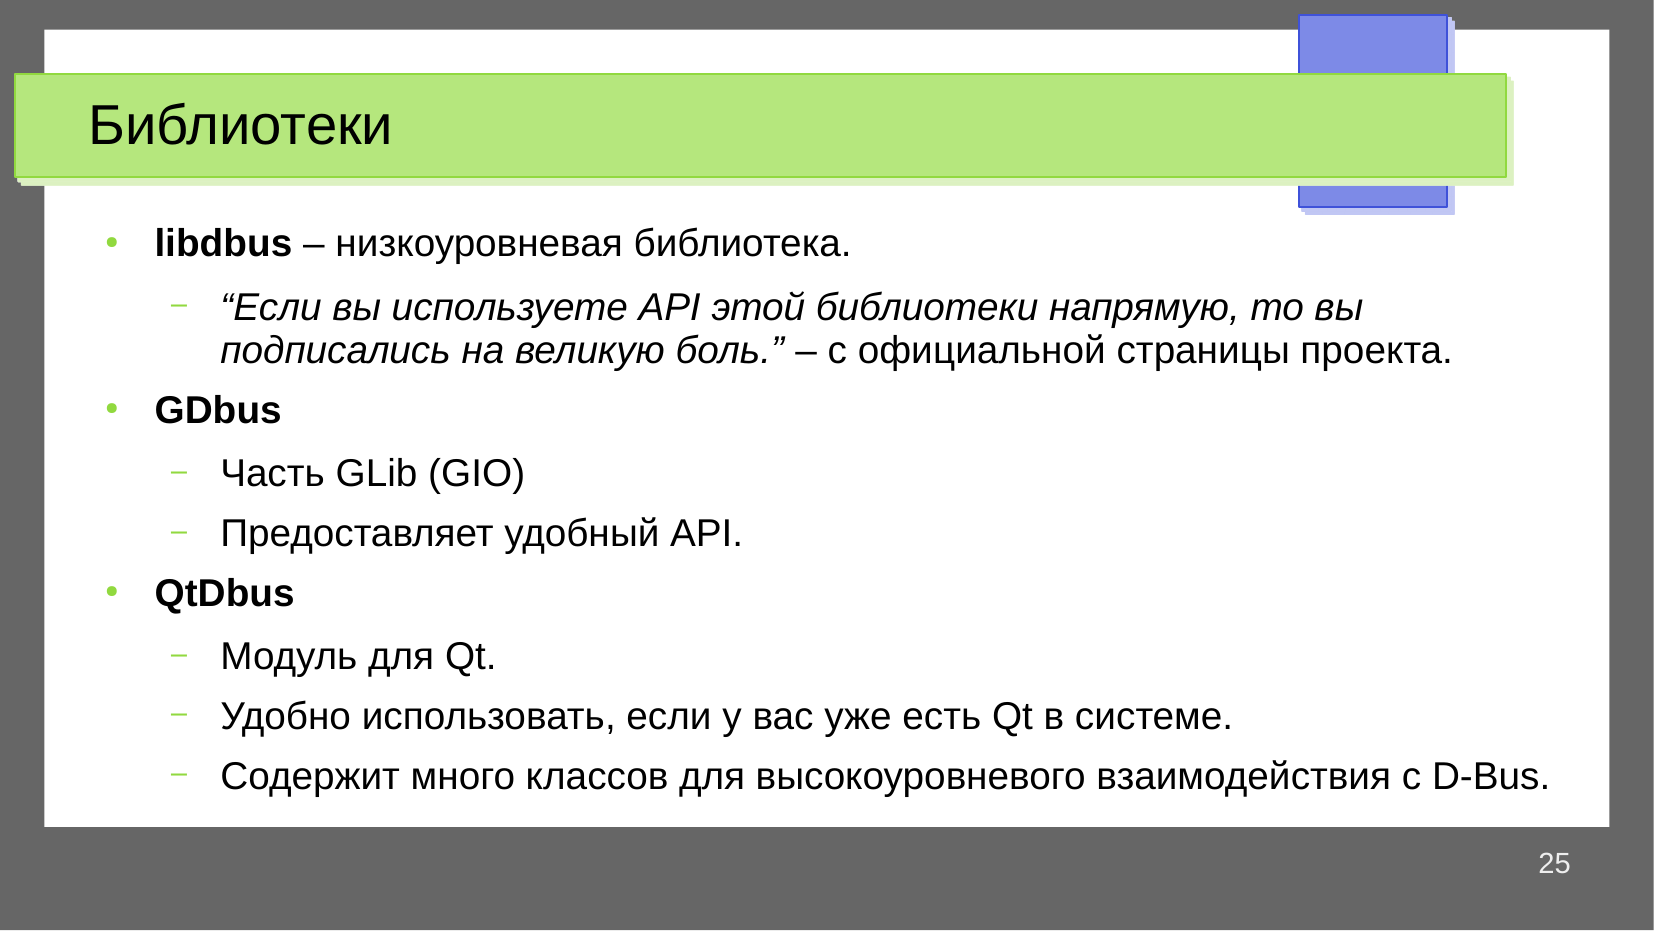

# Библиотеки
libdbus – низкоуровневая библиотека.
“Если вы используете API этой библиотеки напрямую, то вы подписались на великую боль.” – с официальной страницы проекта.
GDbus
Часть GLib (GIO)
Предоставляет удобный API.
QtDbus
Модуль для Qt.
Удобно использовать, если у вас уже есть Qt в системе.
Содержит много классов для высокоуровневого взаимодействия с D-Bus.
25